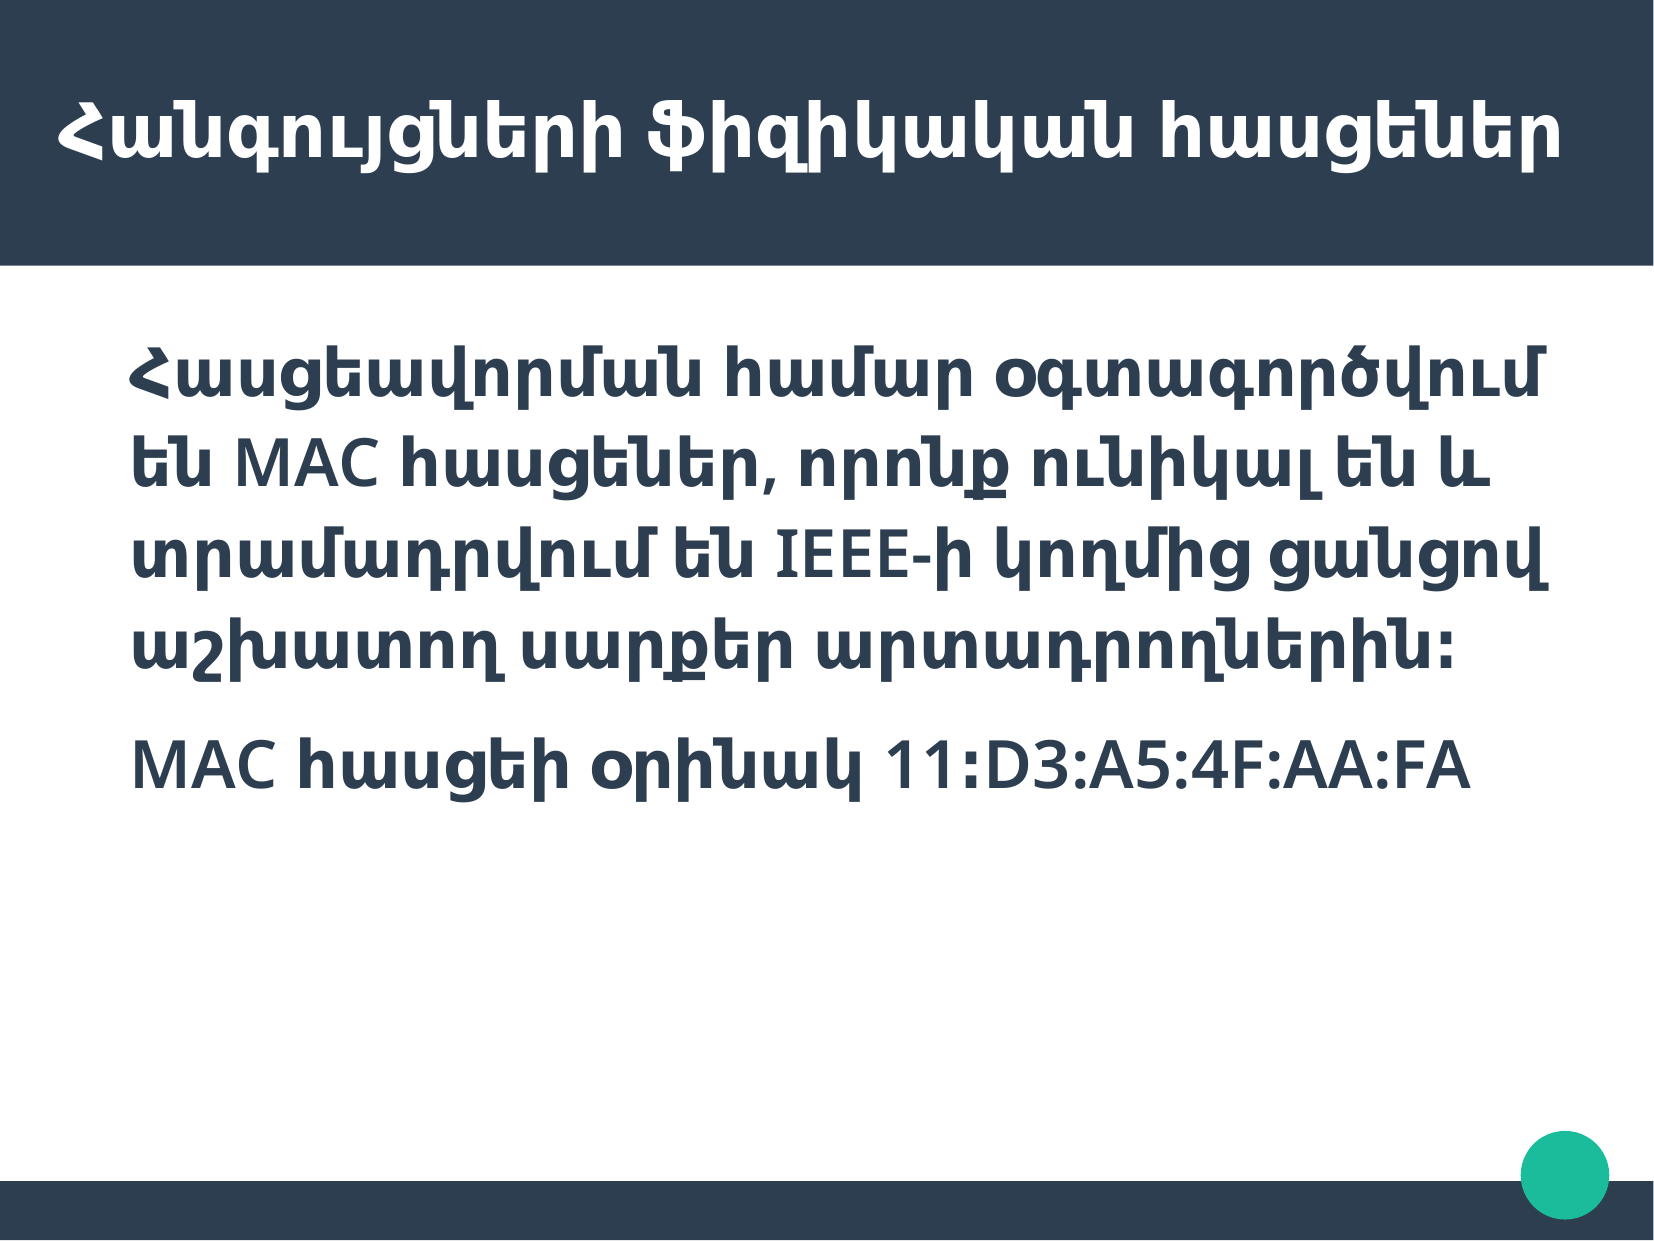

# Հանգույցների ֆիզիկական հասցեներ
Հասցեավորման համար օգտագործվում են MAC հասցեներ, որոնք ունիկալ են և տրամադրվում են IEEE-ի կողմից ցանցով աշխատող սարքեր արտադրողներին։
MAC հասցեի օրինակ 11։D3:A5:4F:AA:FA